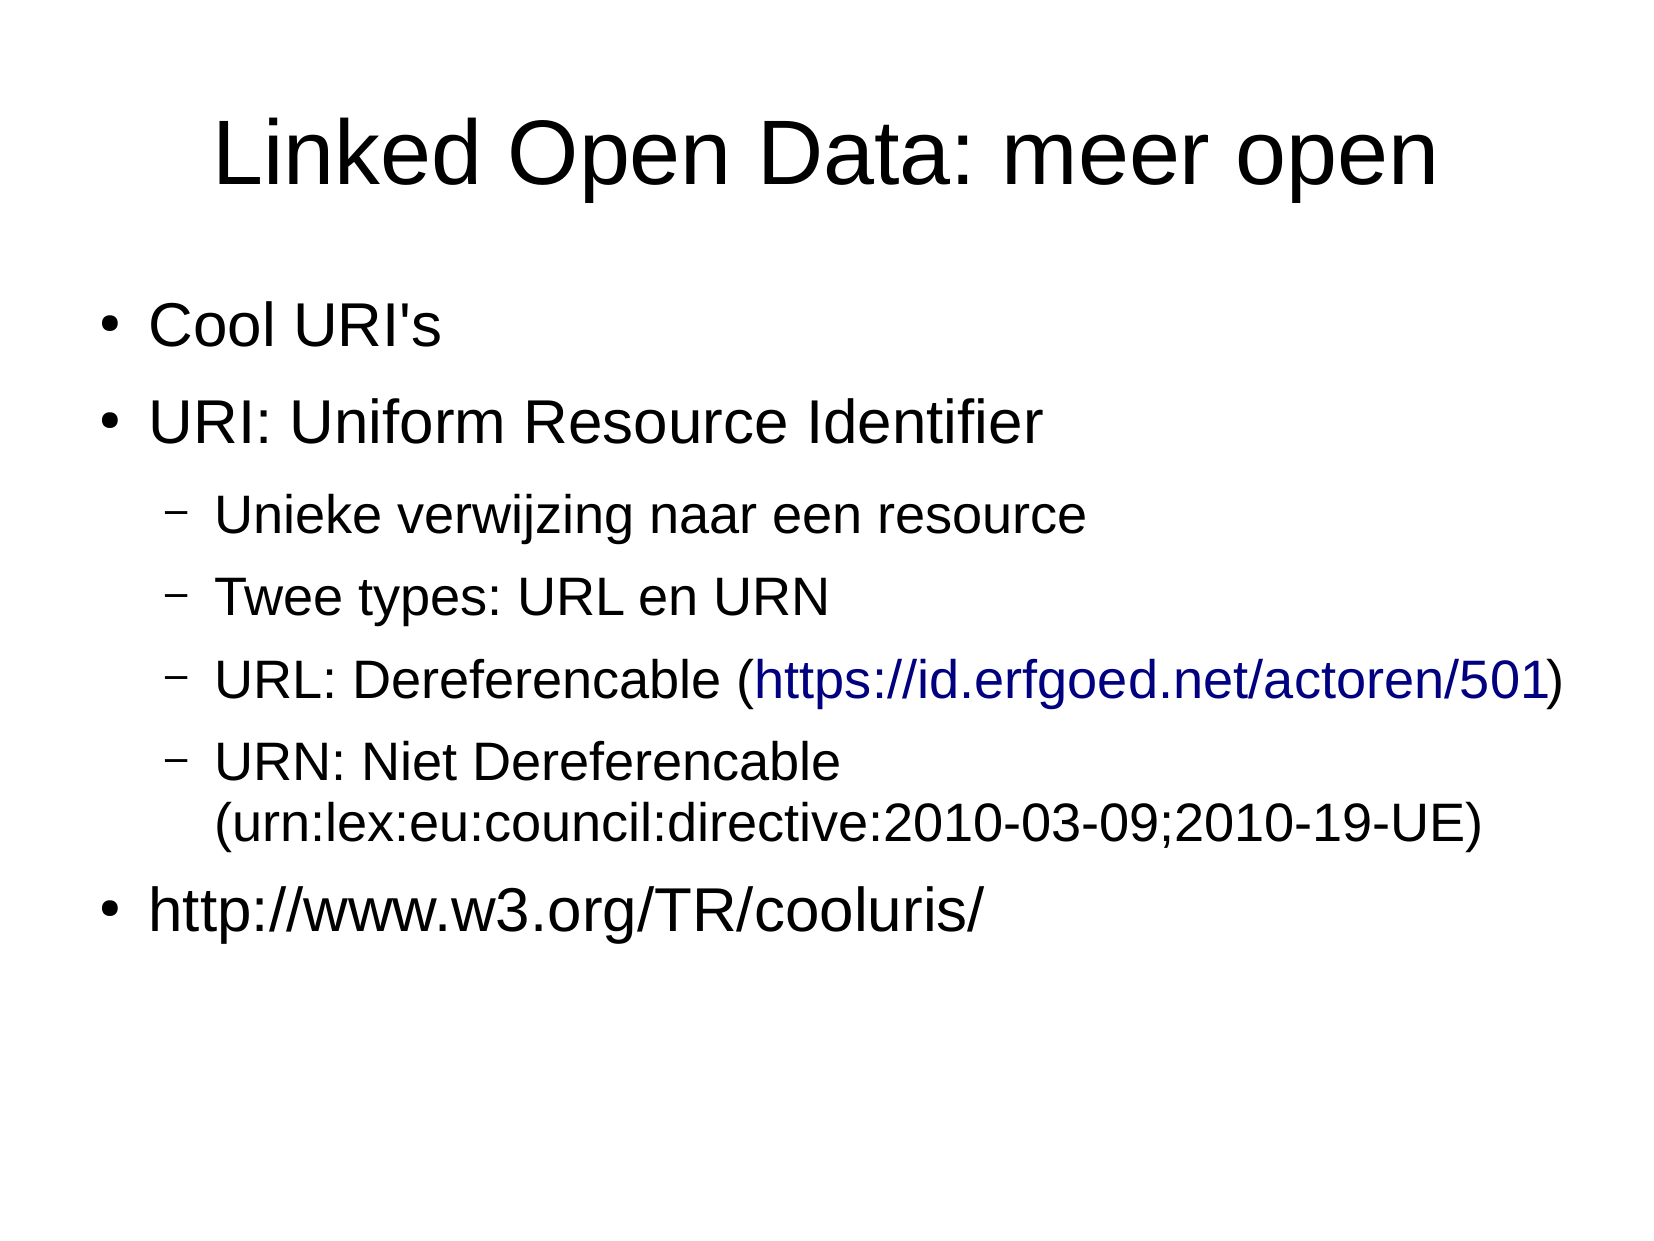

# Linked Open Data: meer open
Cool URI's
URI: Uniform Resource Identifier
Unieke verwijzing naar een resource
Twee types: URL en URN
URL: Dereferencable (https://id.erfgoed.net/actoren/501)
URN: Niet Dereferencable (urn:lex:eu:council:directive:2010-03-09;2010-19-UE)
http://www.w3.org/TR/cooluris/